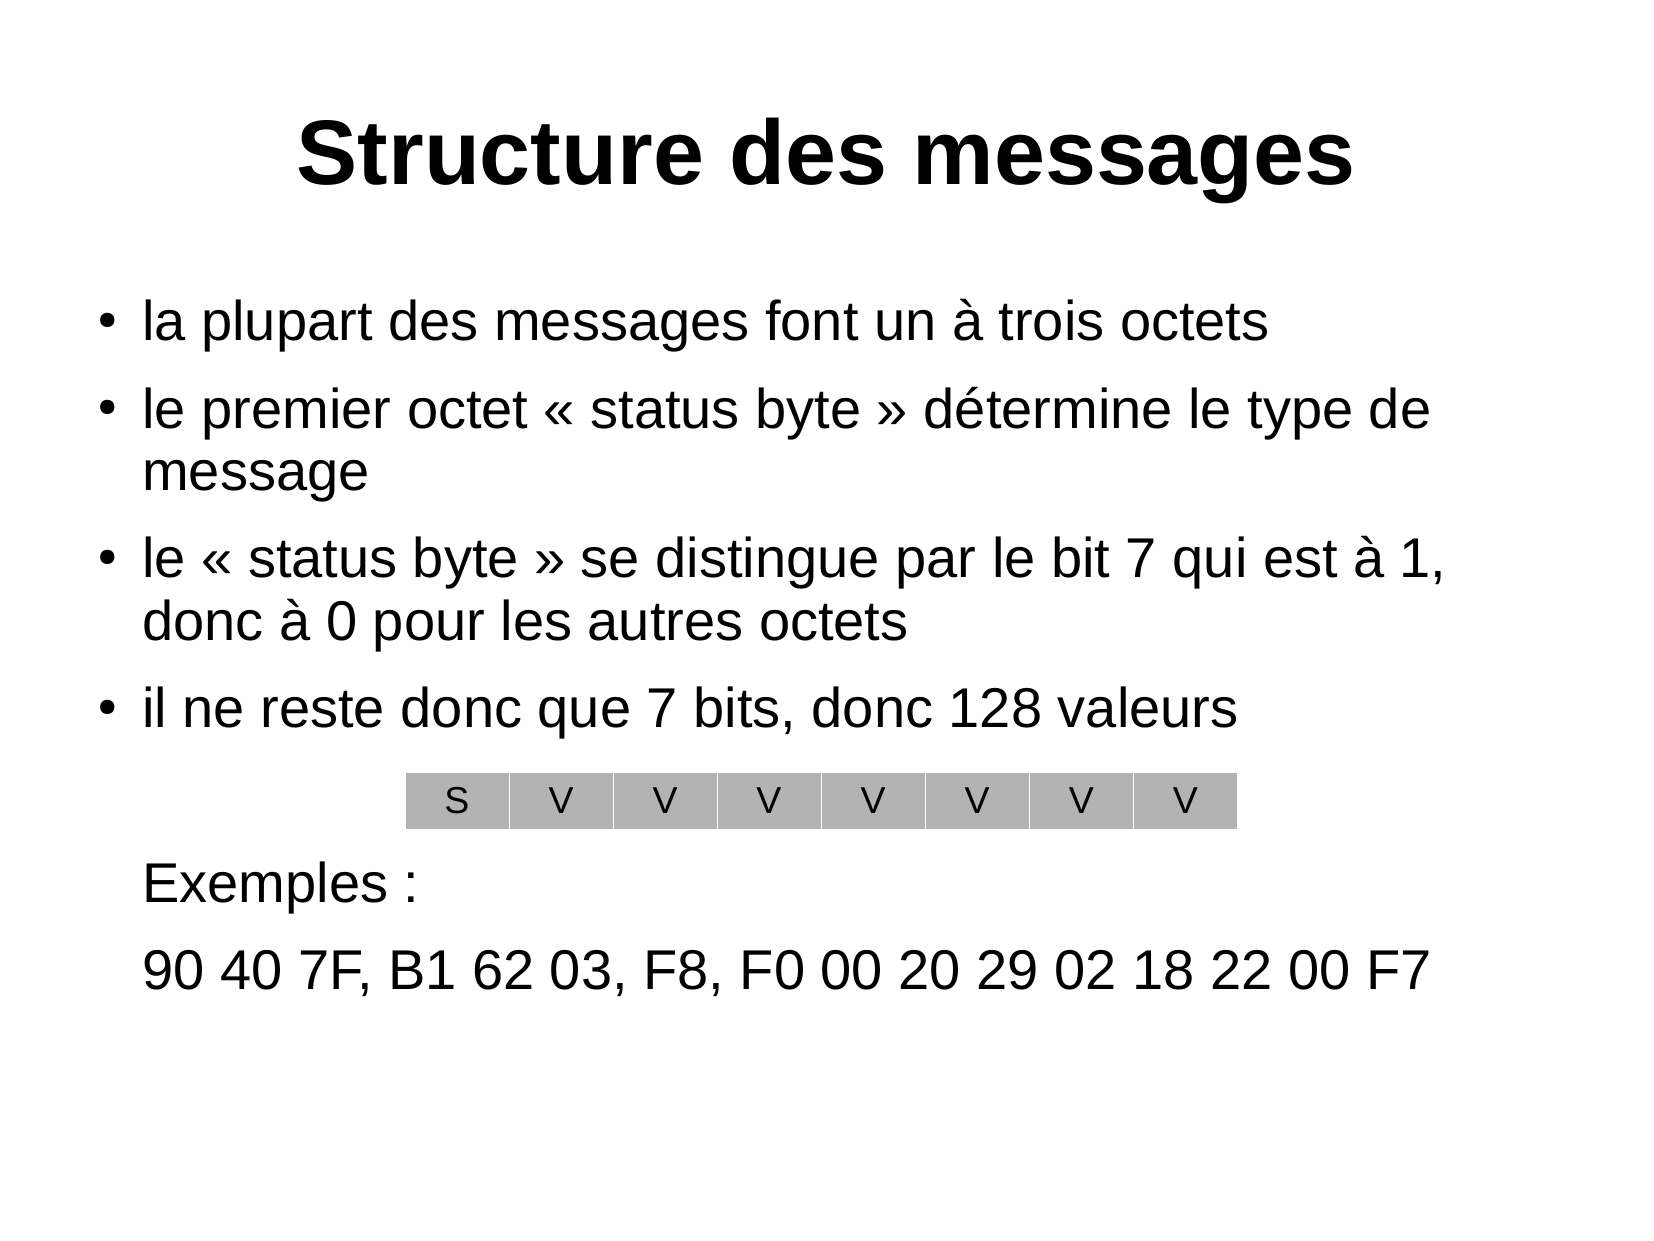

# Structure des messages
la plupart des messages font un à trois octets
le premier octet « status byte » détermine le type de message
le « status byte » se distingue par le bit 7 qui est à 1, donc à 0 pour les autres octets
il ne reste donc que 7 bits, donc 128 valeurs
Exemples :
90 40 7F, B1 62 03, F8, F0 00 20 29 02 18 22 00 F7
| S | V | V | V | V | V | V | V |
| --- | --- | --- | --- | --- | --- | --- | --- |